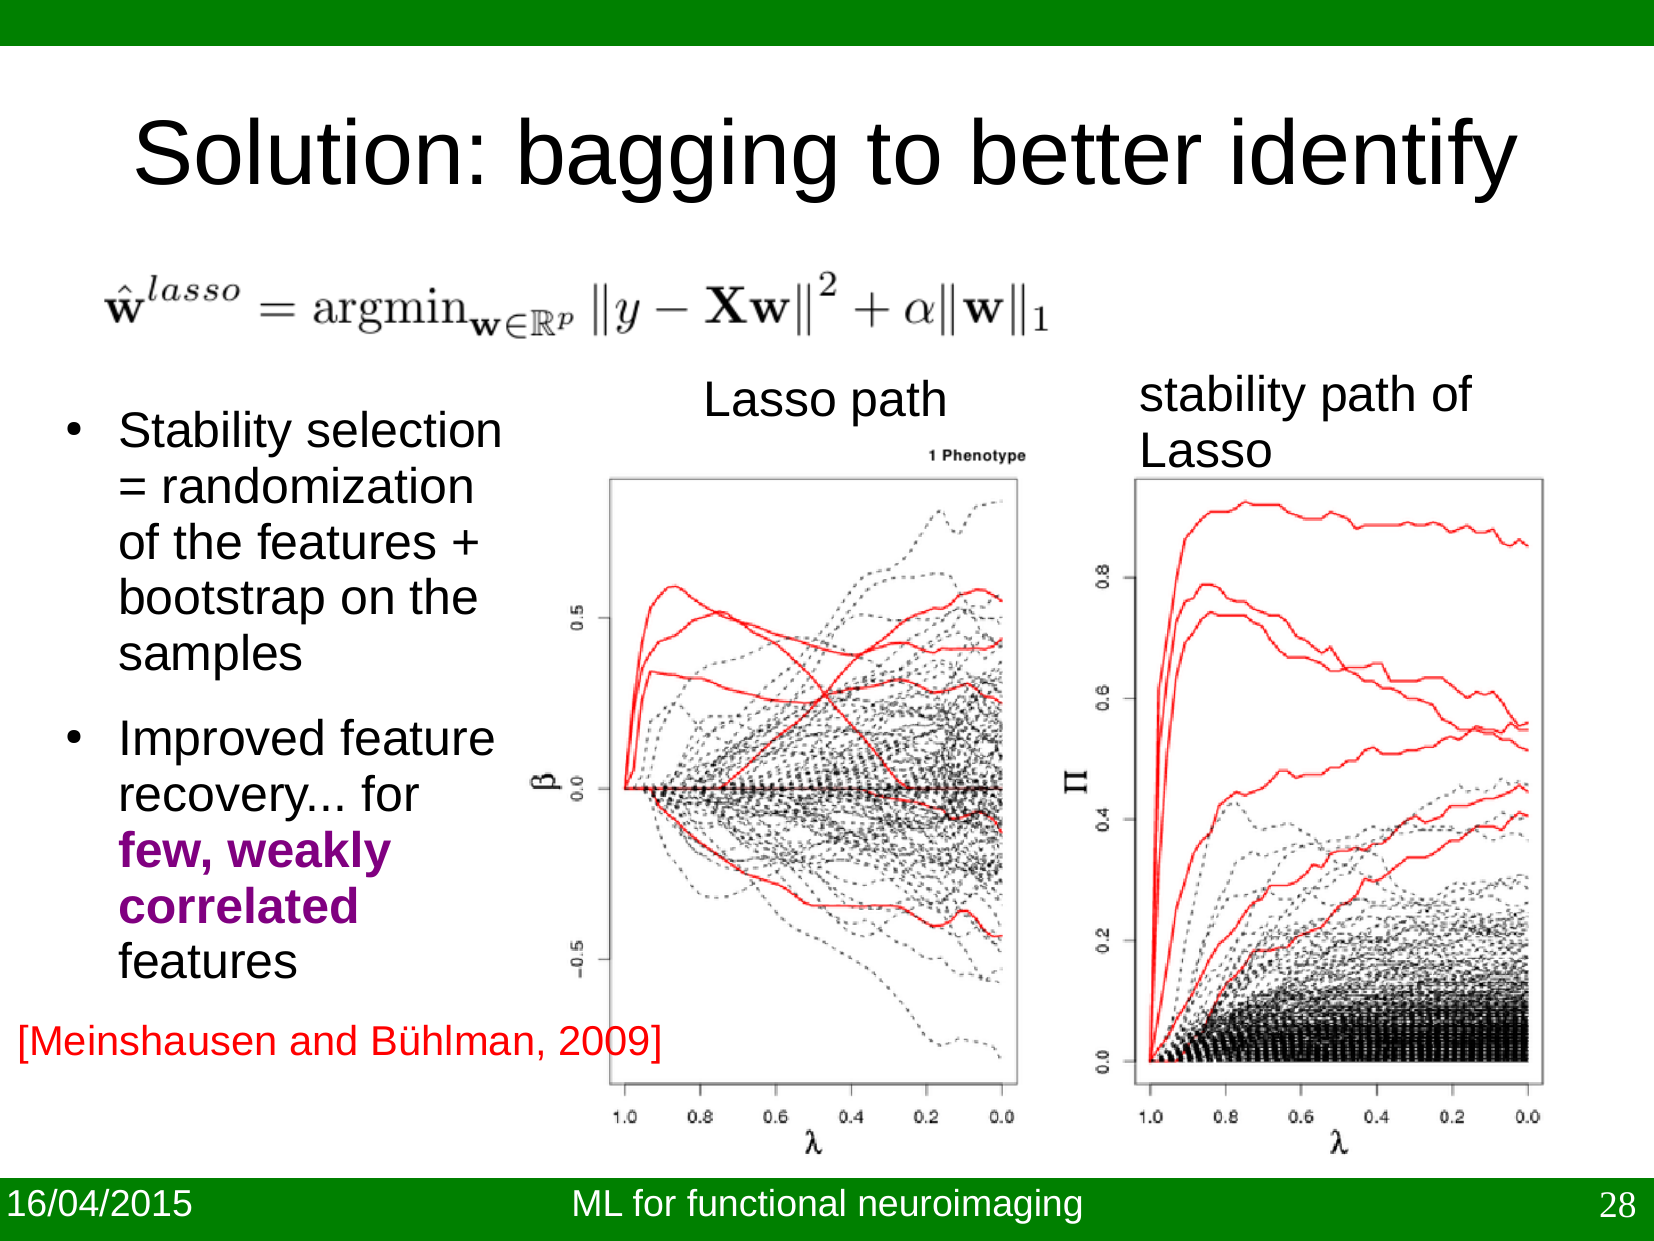

# Solution: bagging to better identify
stability path of Lasso
 Lasso path
Stability selection = randomization of the features + bootstrap on the samples
Improved feature recovery... for few, weakly correlated features
[Meinshausen and Bühlman, 2009]
28